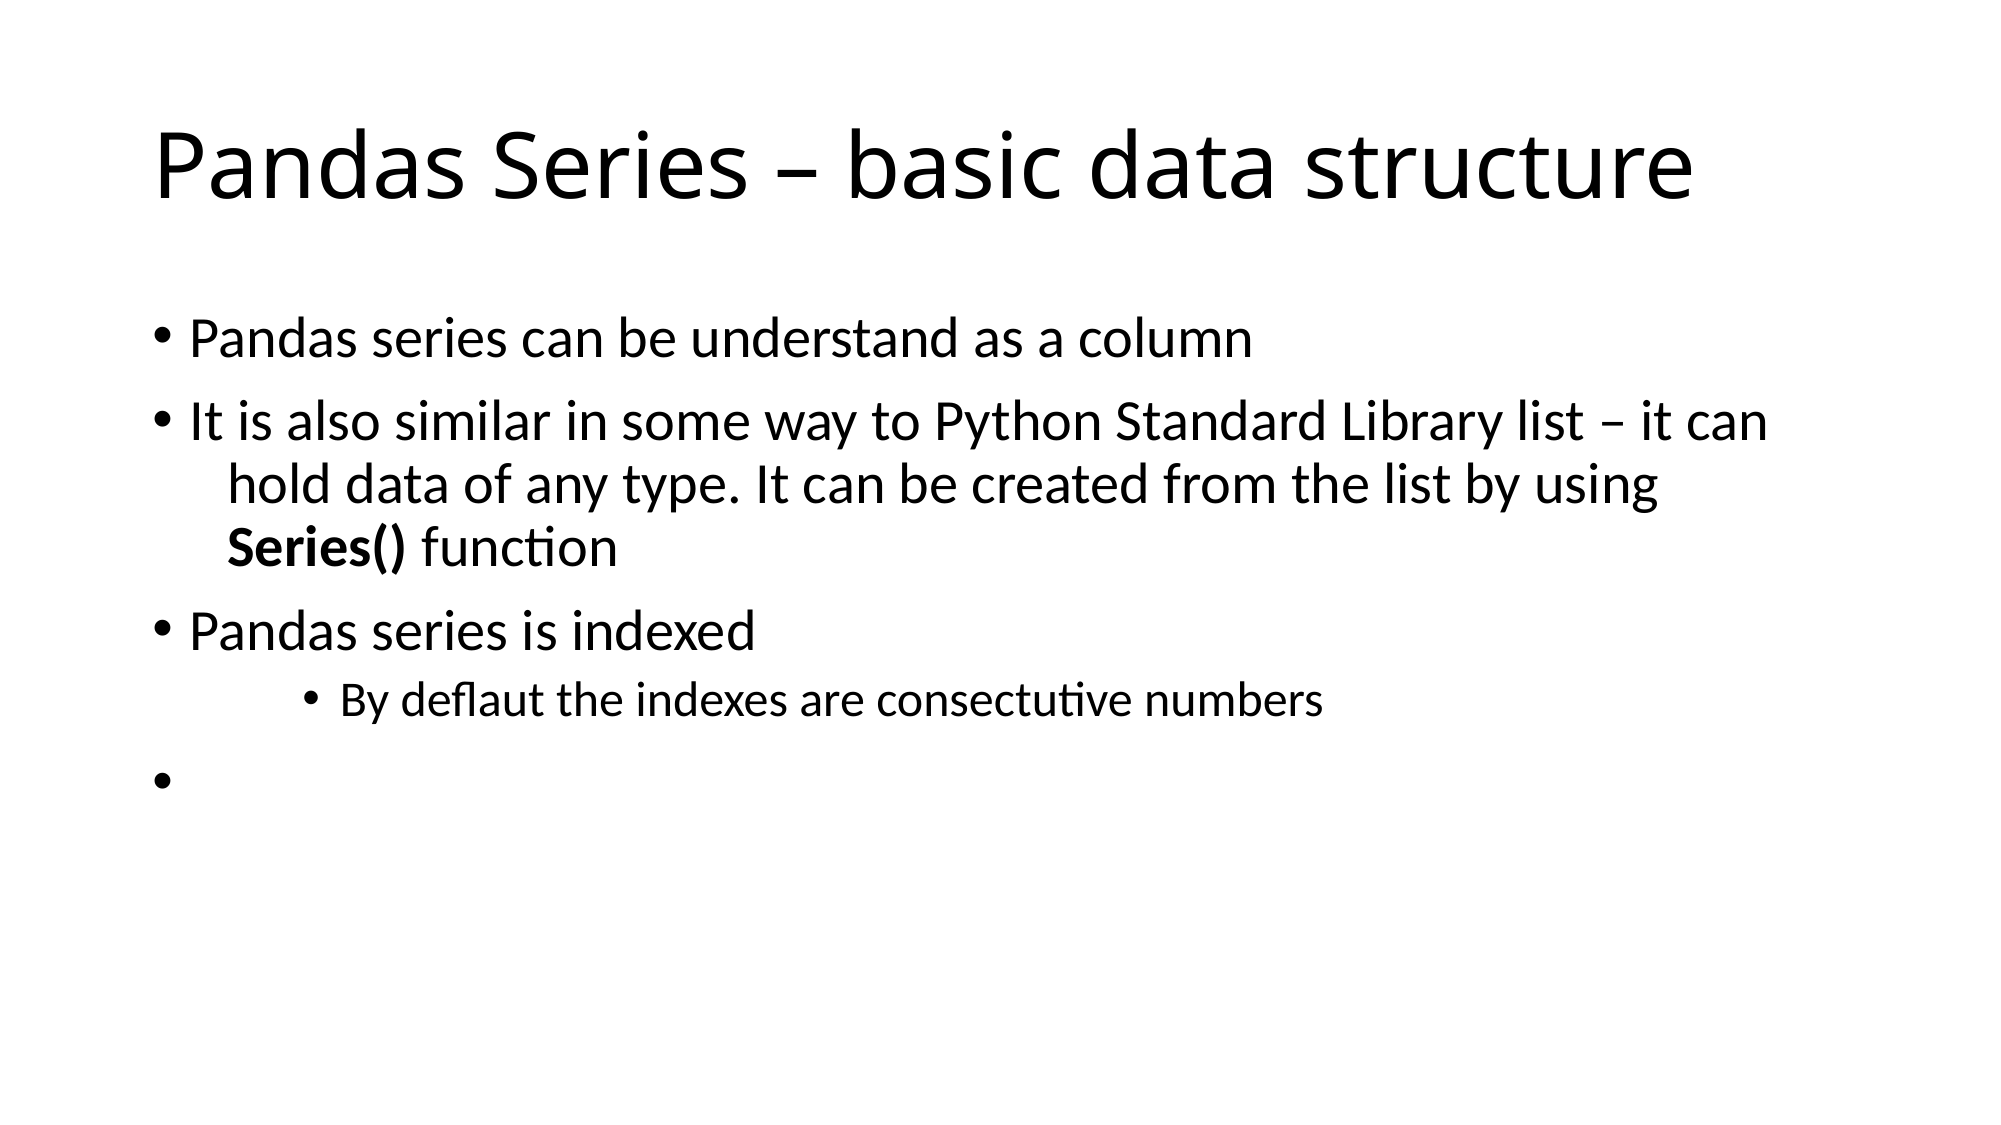

# Pandas Series – basic data structure
Pandas series can be understand as a column
It is also similar in some way to Python Standard Library list – it can hold data of any type. It can be created from the list by using Series() function
Pandas series is indexed
By deflaut the indexes are consectutive numbers